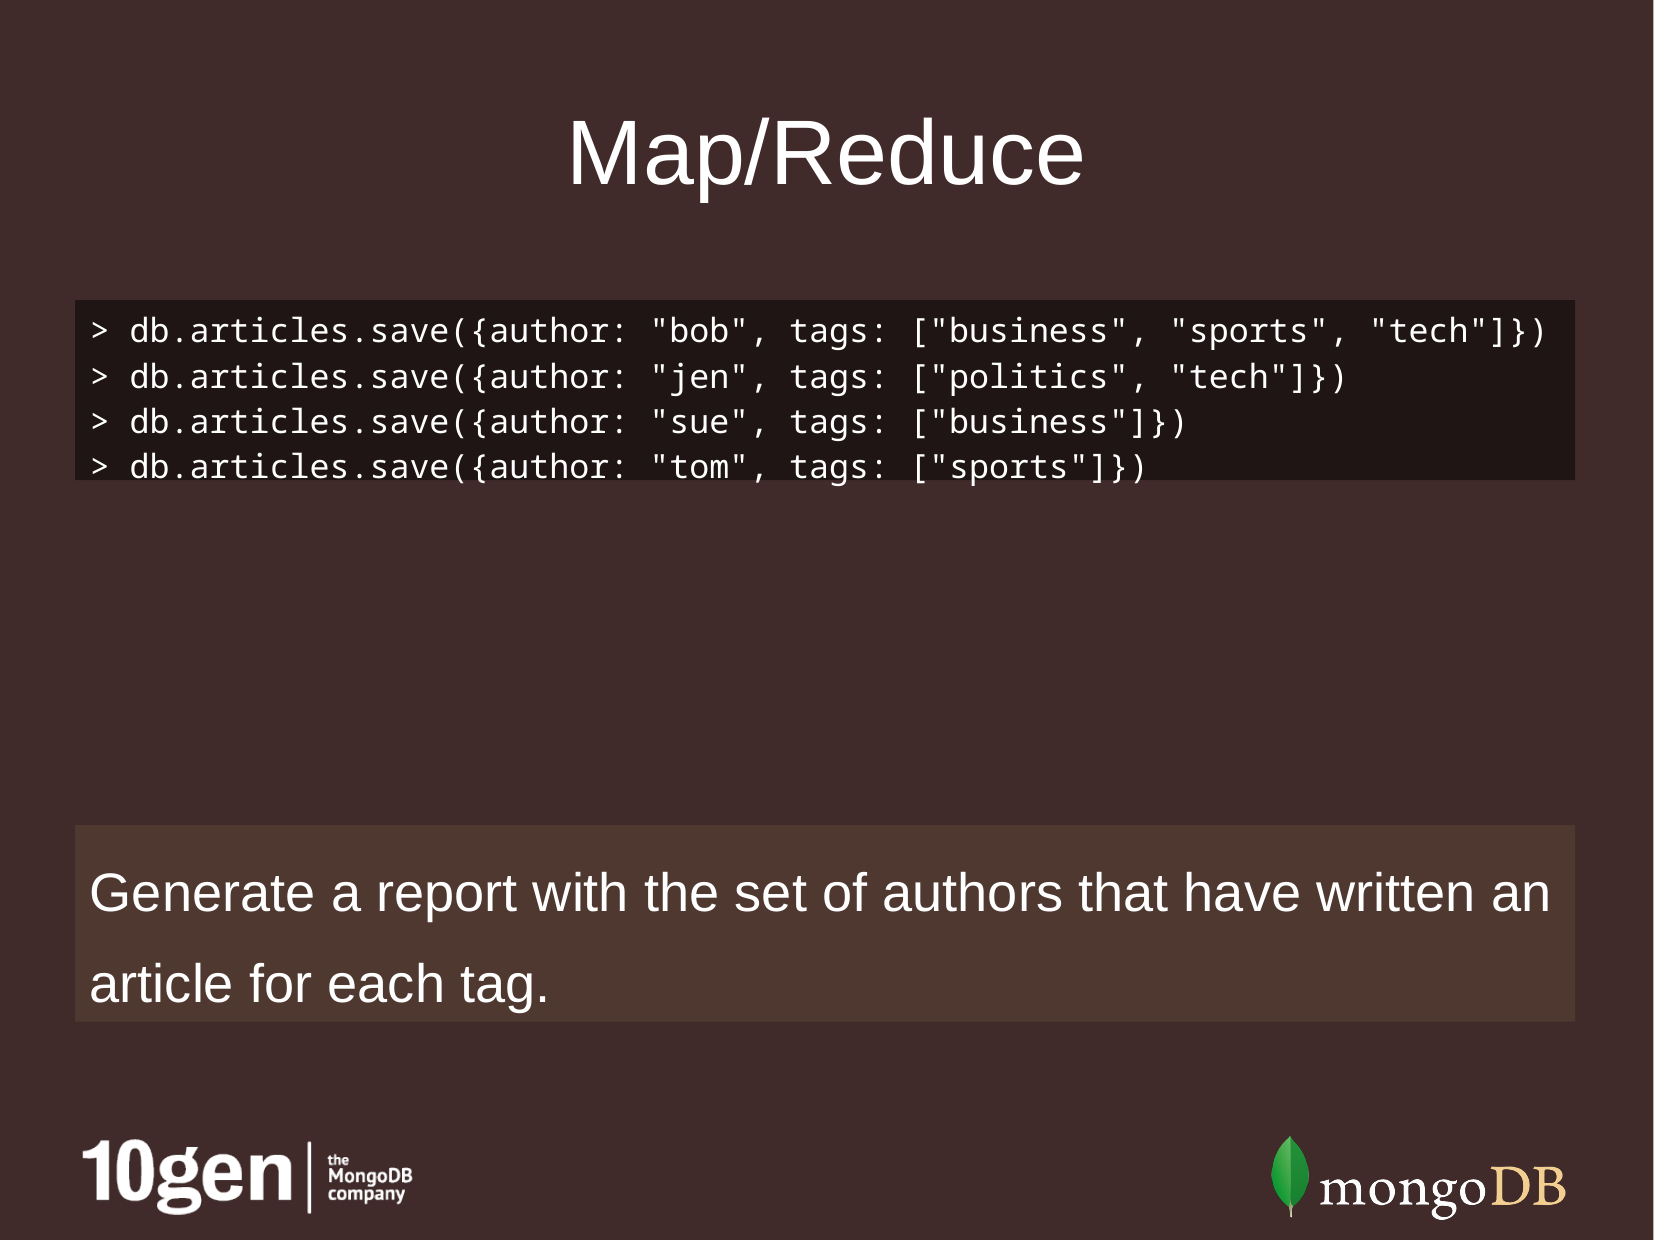

# Map/Reduce
> db.articles.save({author: "bob", tags: ["business", "sports", "tech"]})
> db.articles.save({author: "jen", tags: ["politics", "tech"]})
> db.articles.save({author: "sue", tags: ["business"]})
> db.articles.save({author: "tom", tags: ["sports"]})
Generate a report with the set of authors that have written an article for each tag.